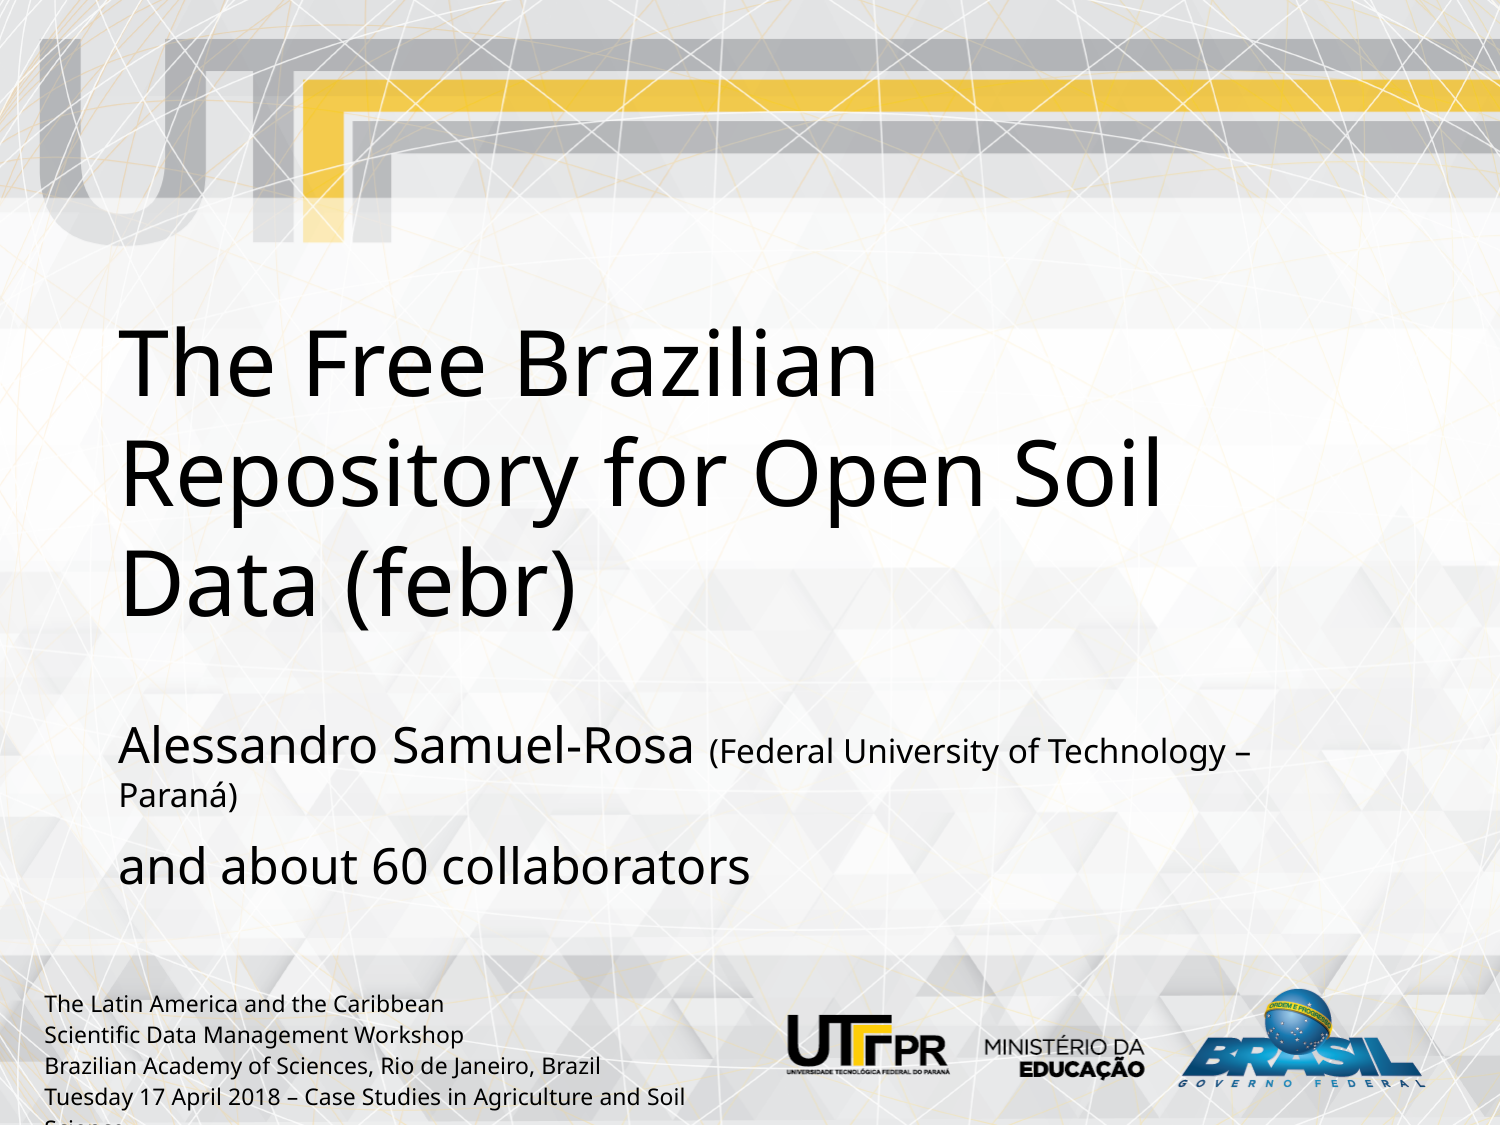

# The Free Brazilian Repository for Open Soil Data (febr)
Alessandro Samuel-Rosa (Federal University of Technology – Paraná)
and about 60 collaborators
The Latin America and the Caribbean
Scientific Data Management Workshop
Brazilian Academy of Sciences, Rio de Janeiro, Brazil
Tuesday 17 April 2018 – Case Studies in Agriculture and Soil Science